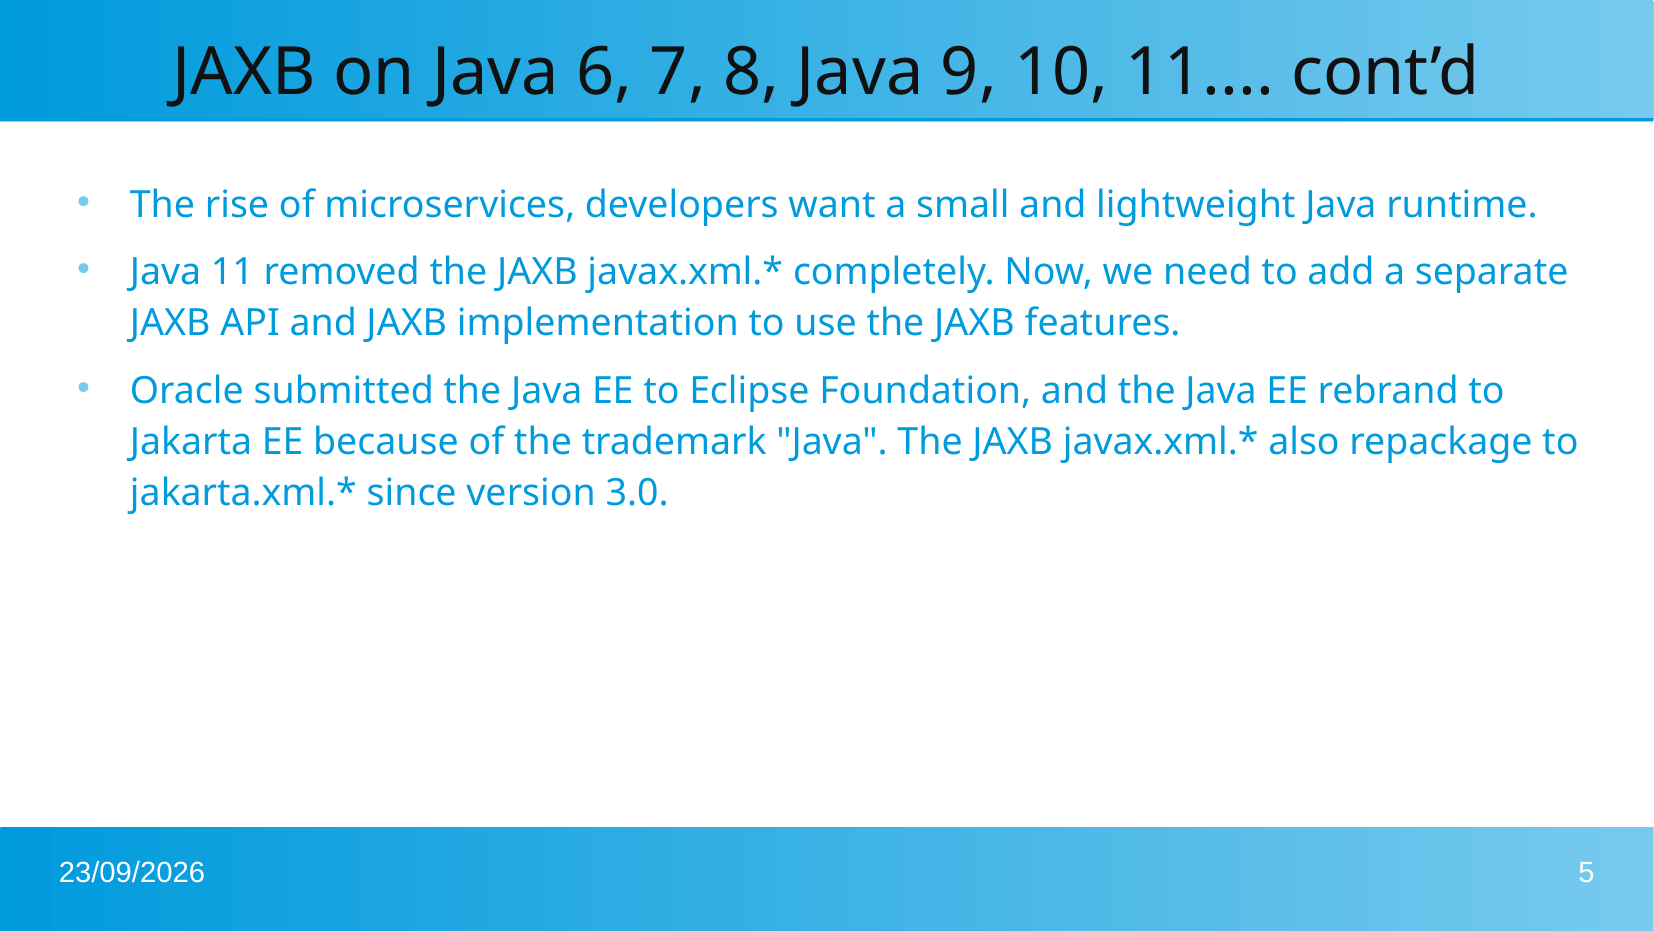

# JAXB on Java 6, 7, 8, Java 9, 10, 11.... cont’d
The rise of microservices, developers want a small and lightweight Java runtime.
Java 11 removed the JAXB javax.xml.* completely. Now, we need to add a separate JAXB API and JAXB implementation to use the JAXB features.
Oracle submitted the Java EE to Eclipse Foundation, and the Java EE rebrand to Jakarta EE because of the trademark "Java". The JAXB javax.xml.* also repackage to jakarta.xml.* since version 3.0.
5